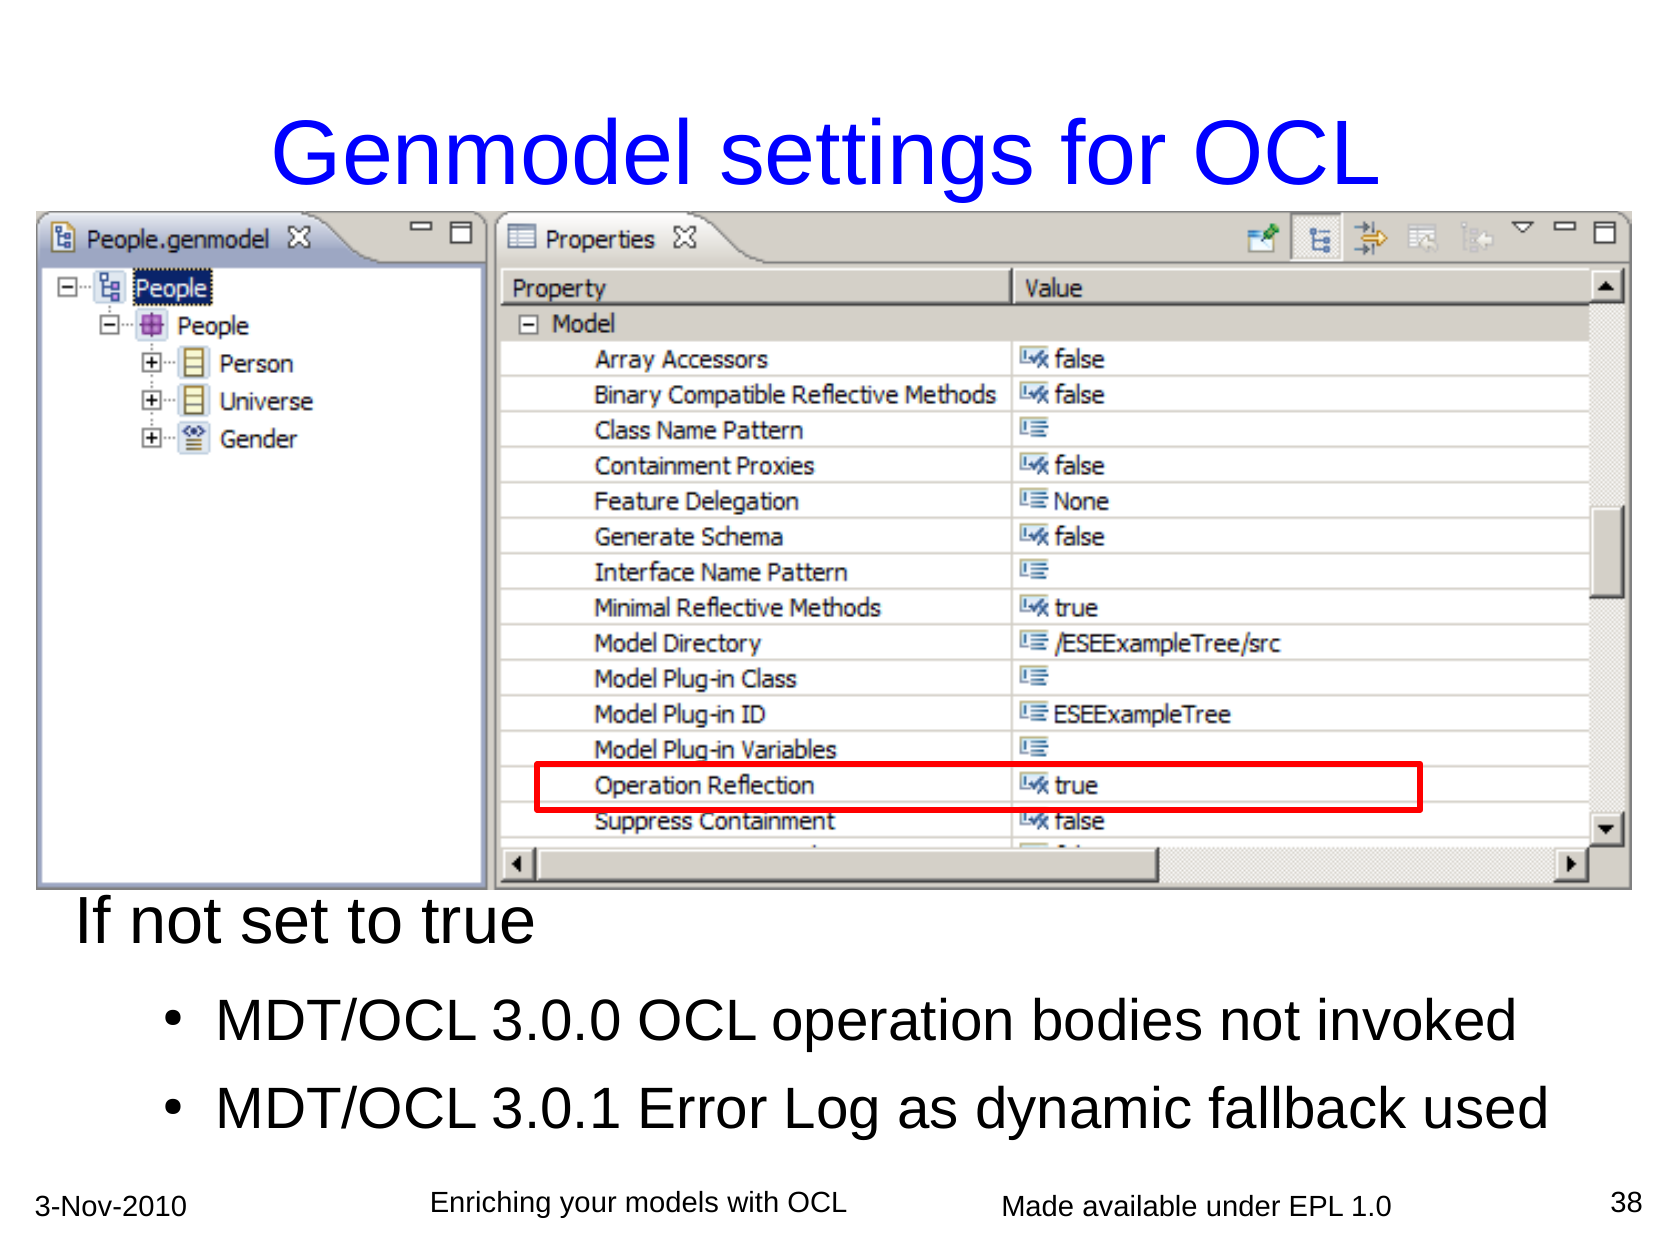

# Genmodel settings for OCL
If not set to true
MDT/OCL 3.0.0 OCL operation bodies not invoked
MDT/OCL 3.0.1 Error Log as dynamic fallback used
Enriching your models with OCL
38
3-Nov-2010